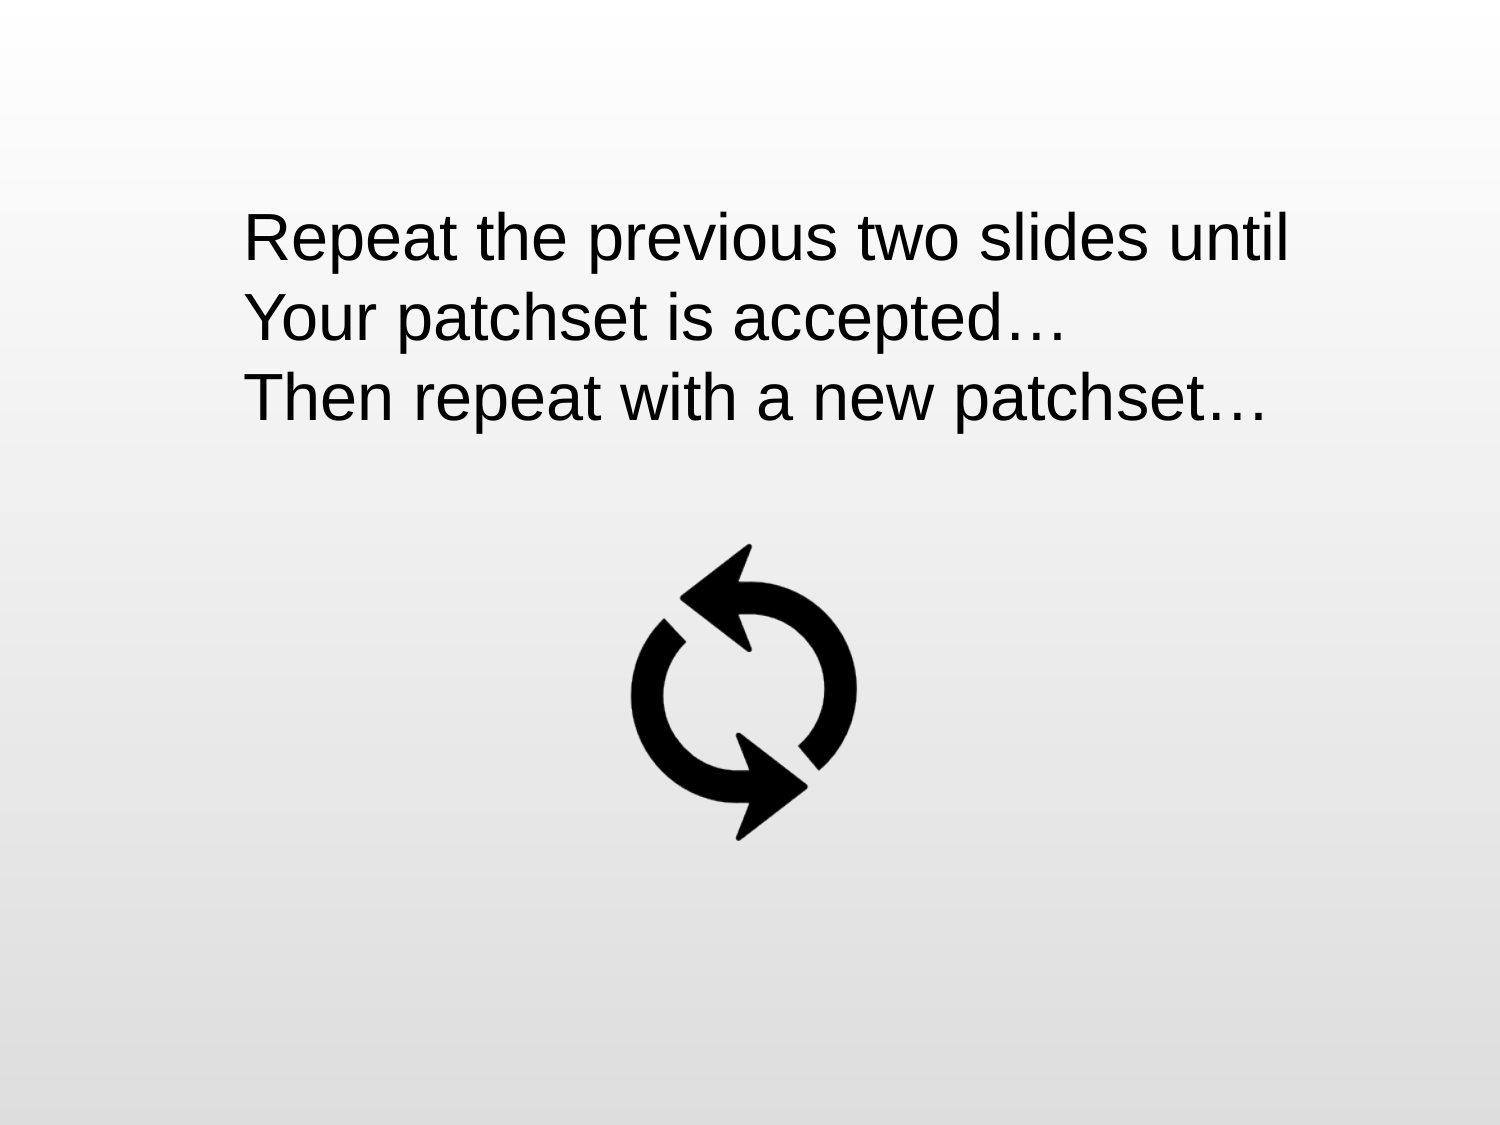

Repeat the previous two slides until
Your patchset is accepted…
Then repeat with a new patchset…